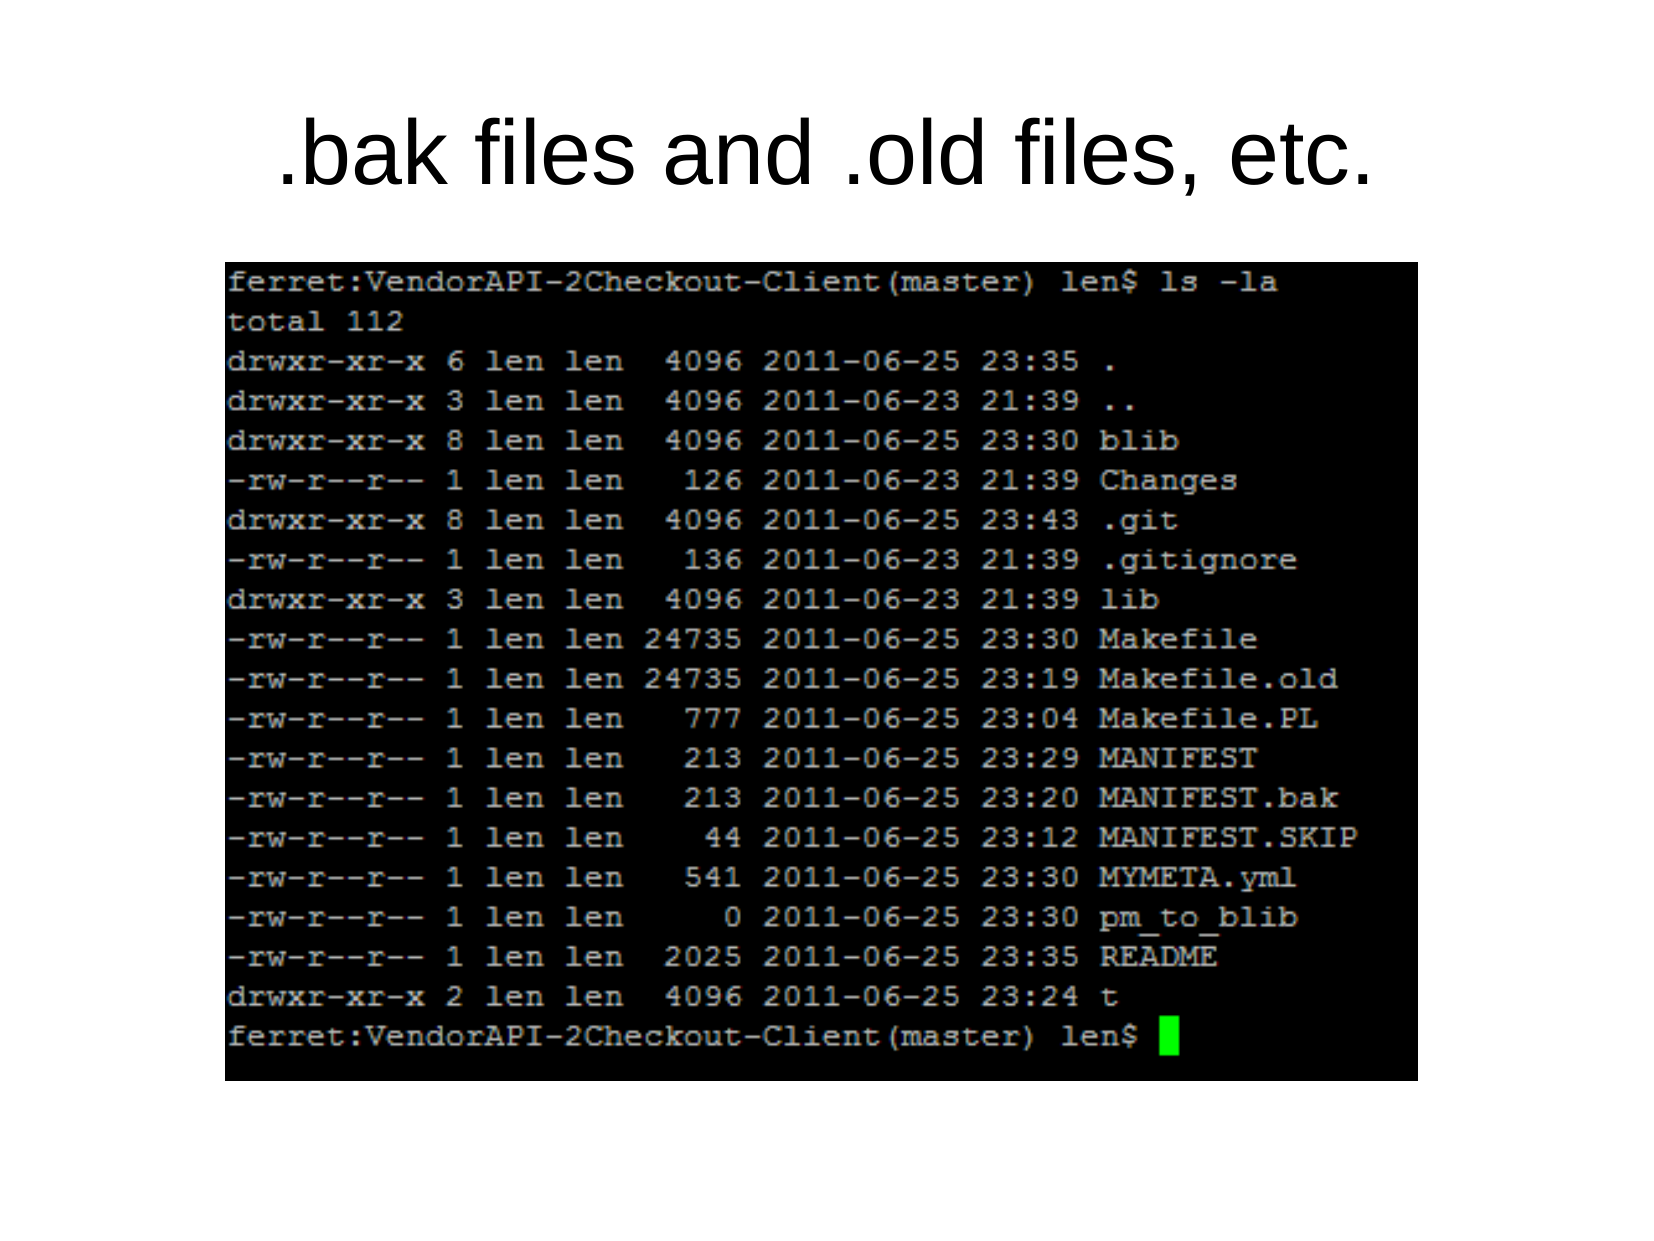

# .bak files and .old files, etc.